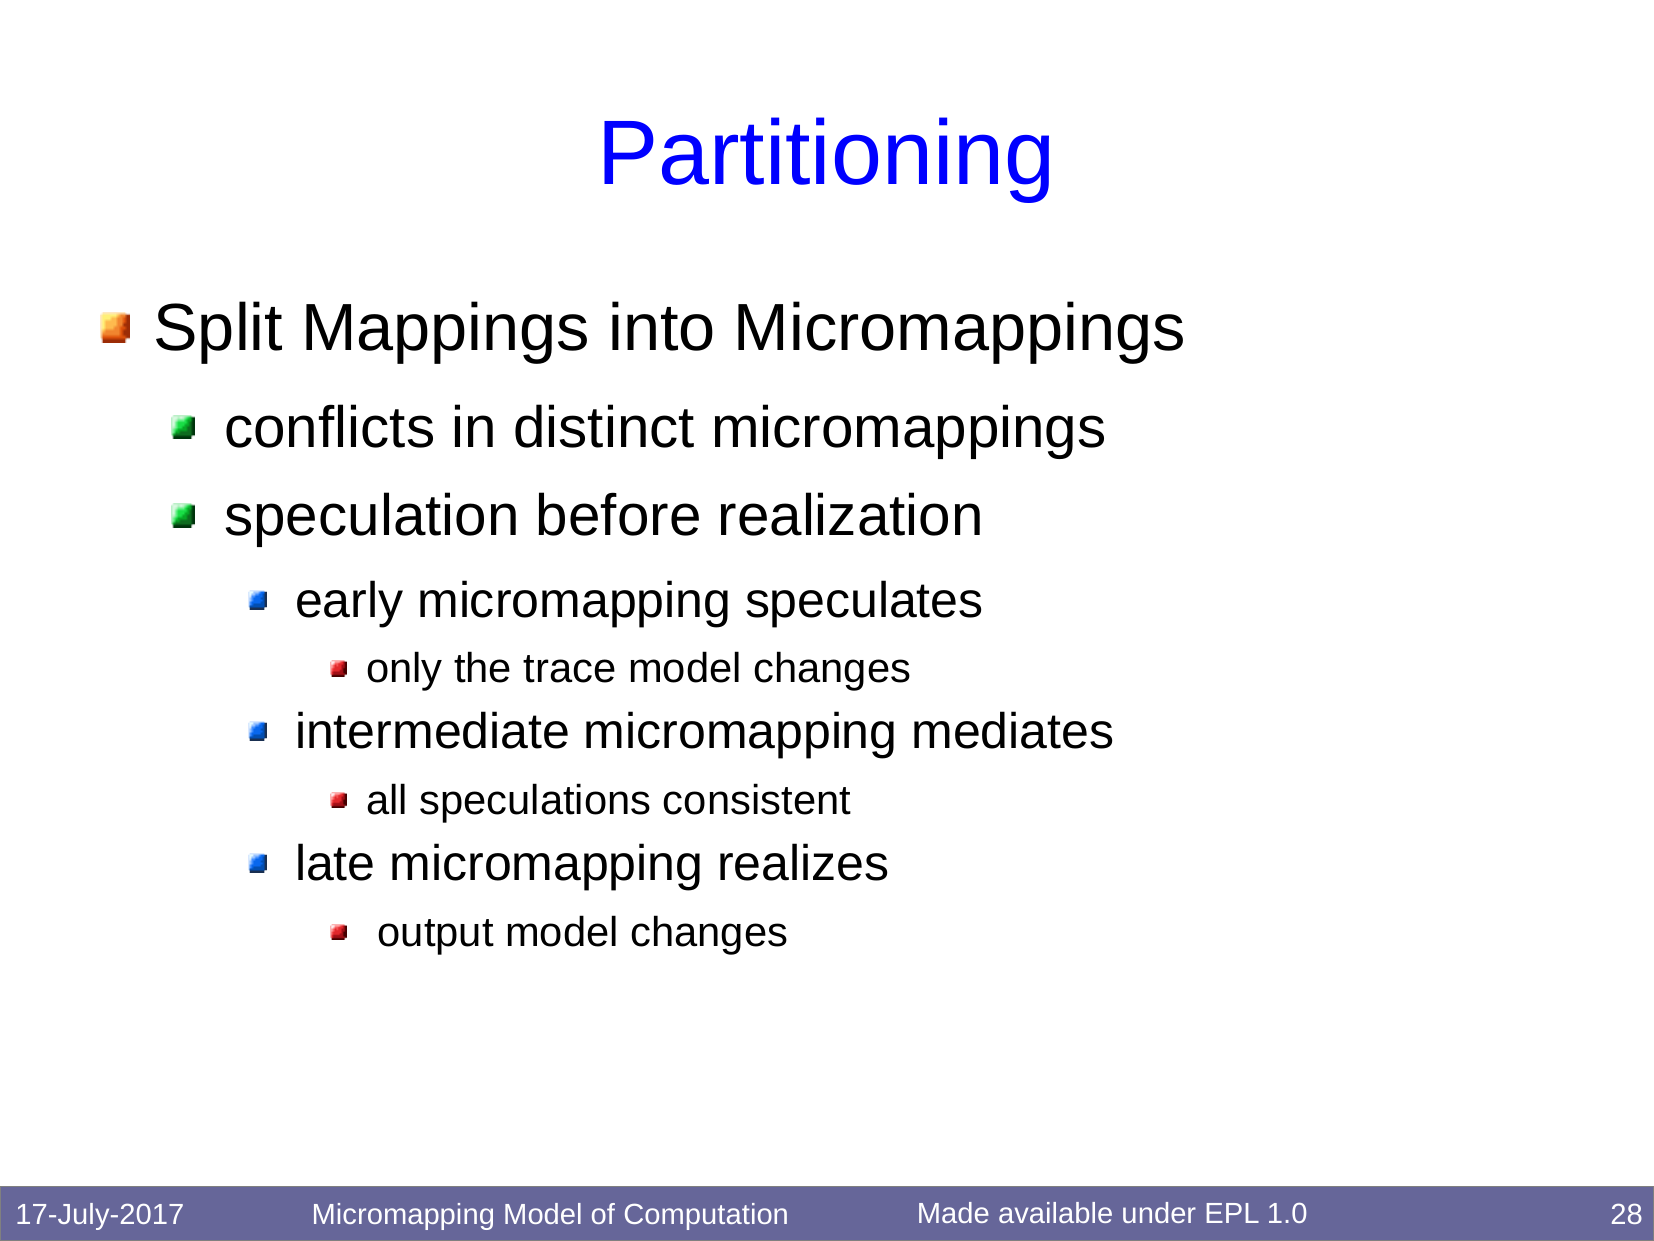

# Partitioning
Split Mappings into Micromappings
conflicts in distinct micromappings
speculation before realization
early micromapping speculates
only the trace model changes
intermediate micromapping mediates
all speculations consistent
late micromapping realizes
 output model changes
17-July-2017
Micromapping Model of Computation
28